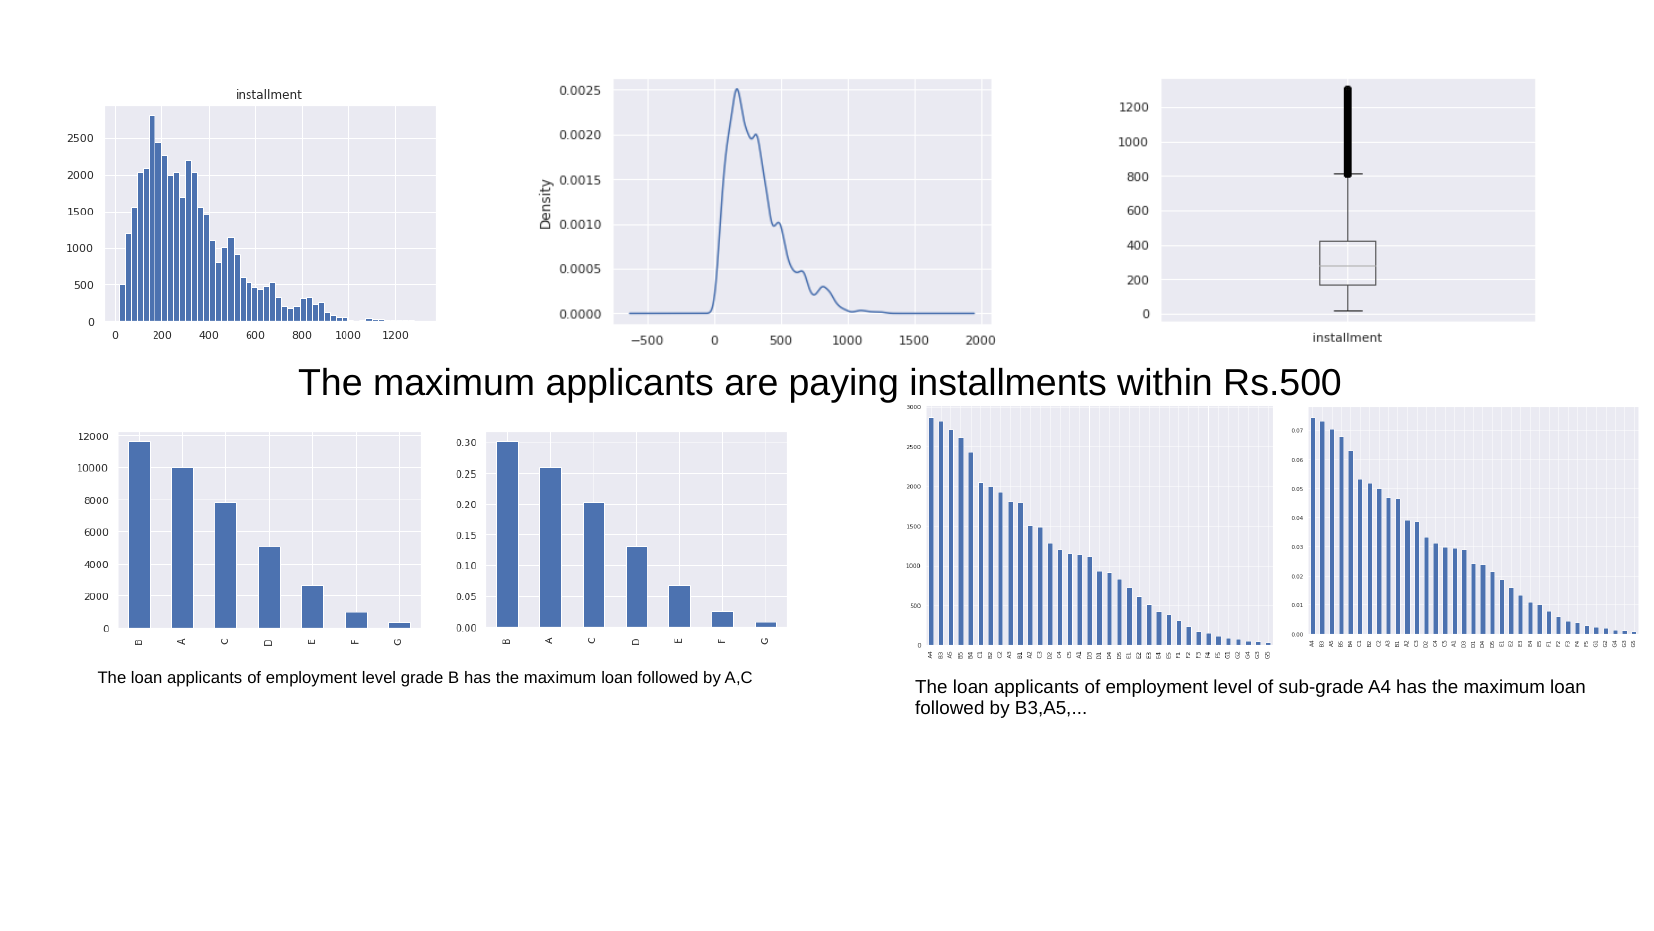

The maximum applicants are paying installments within Rs.500
The loan applicants of employment level grade B has the maximum loan followed by A,C
The loan applicants of employment level of sub-grade A4 has the maximum loan
followed by B3,A5,...